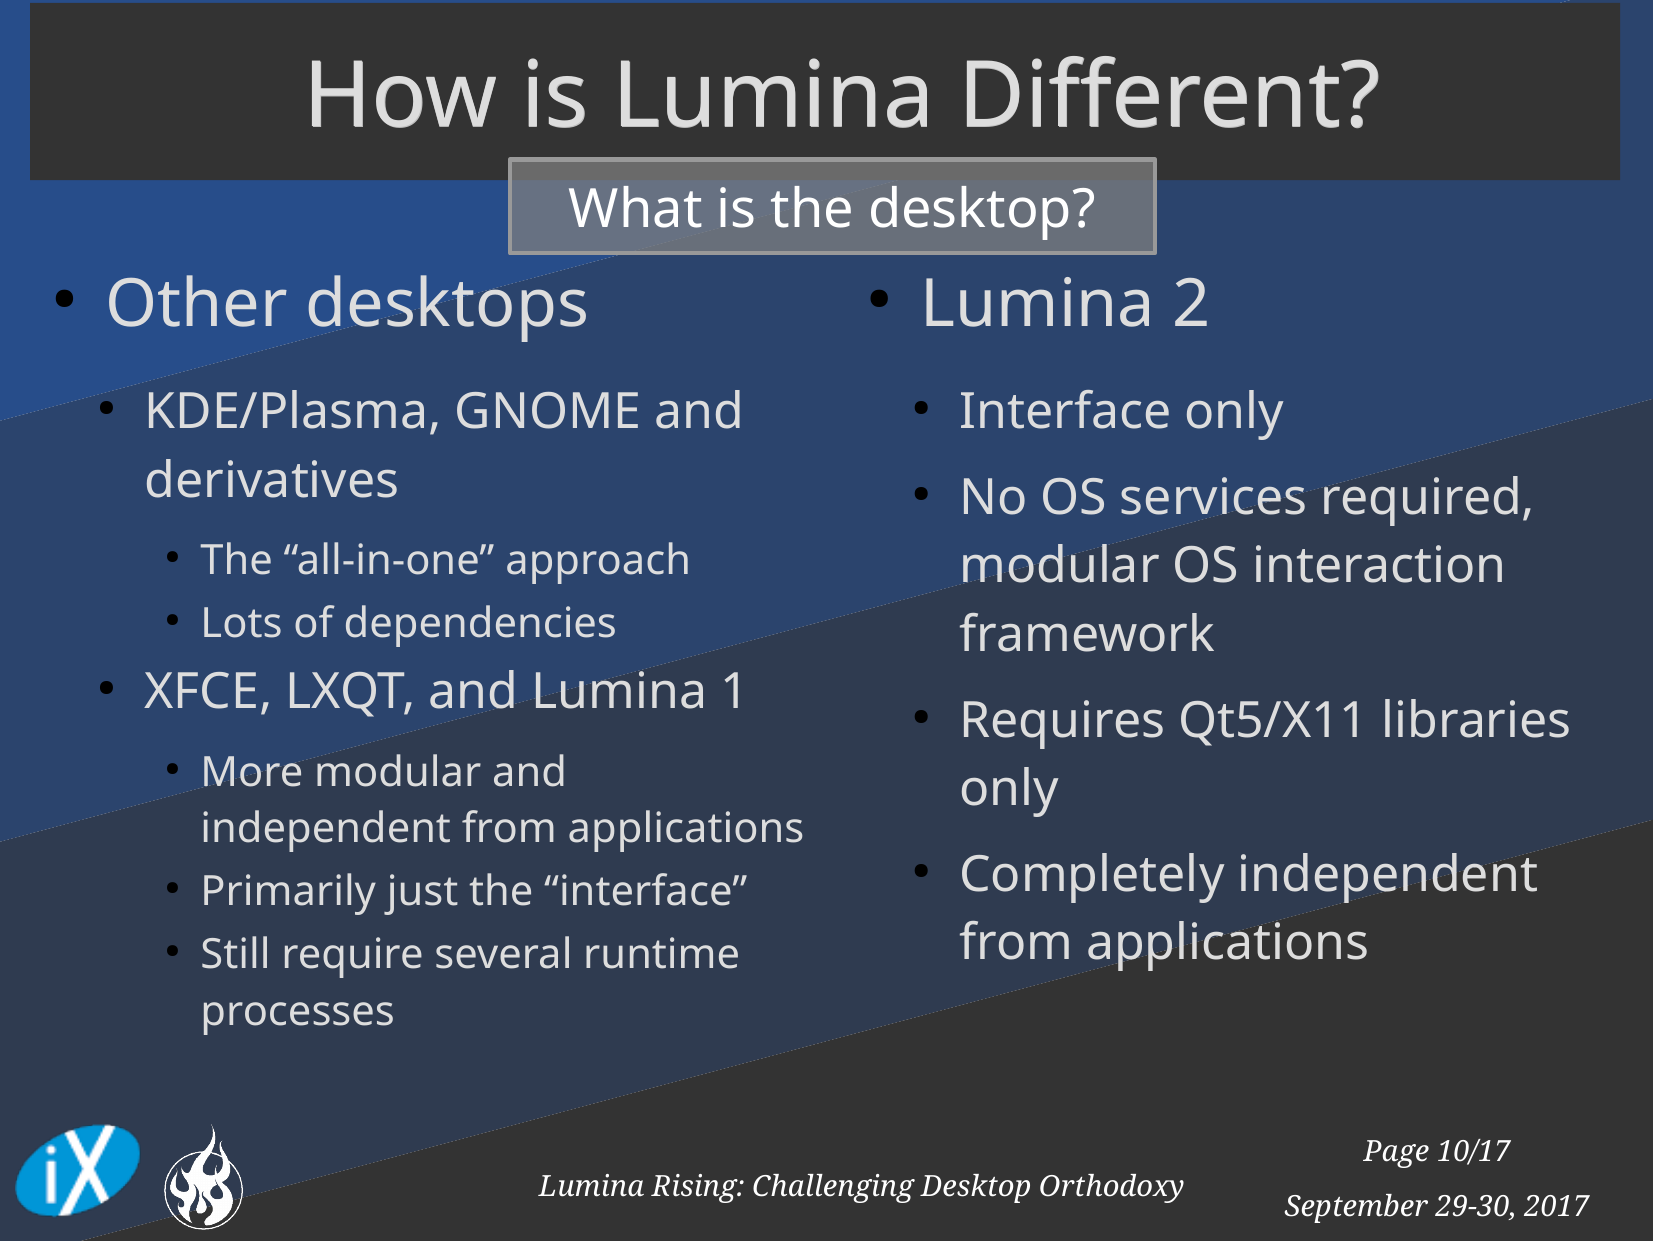

# How is Lumina Different?
What is the desktop?
Other desktops
KDE/Plasma, GNOME and derivatives
The “all-in-one” approach
Lots of dependencies
XFCE, LXQT, and Lumina 1
More modular and independent from applications
Primarily just the “interface”
Still require several runtime processes
Lumina 2
Interface only
No OS services required, modular OS interaction framework
Requires Qt5/X11 libraries only
Completely independent from applications
Lumina Rising: Challenging Desktop Orthodoxy
10
September 29-30, 2017